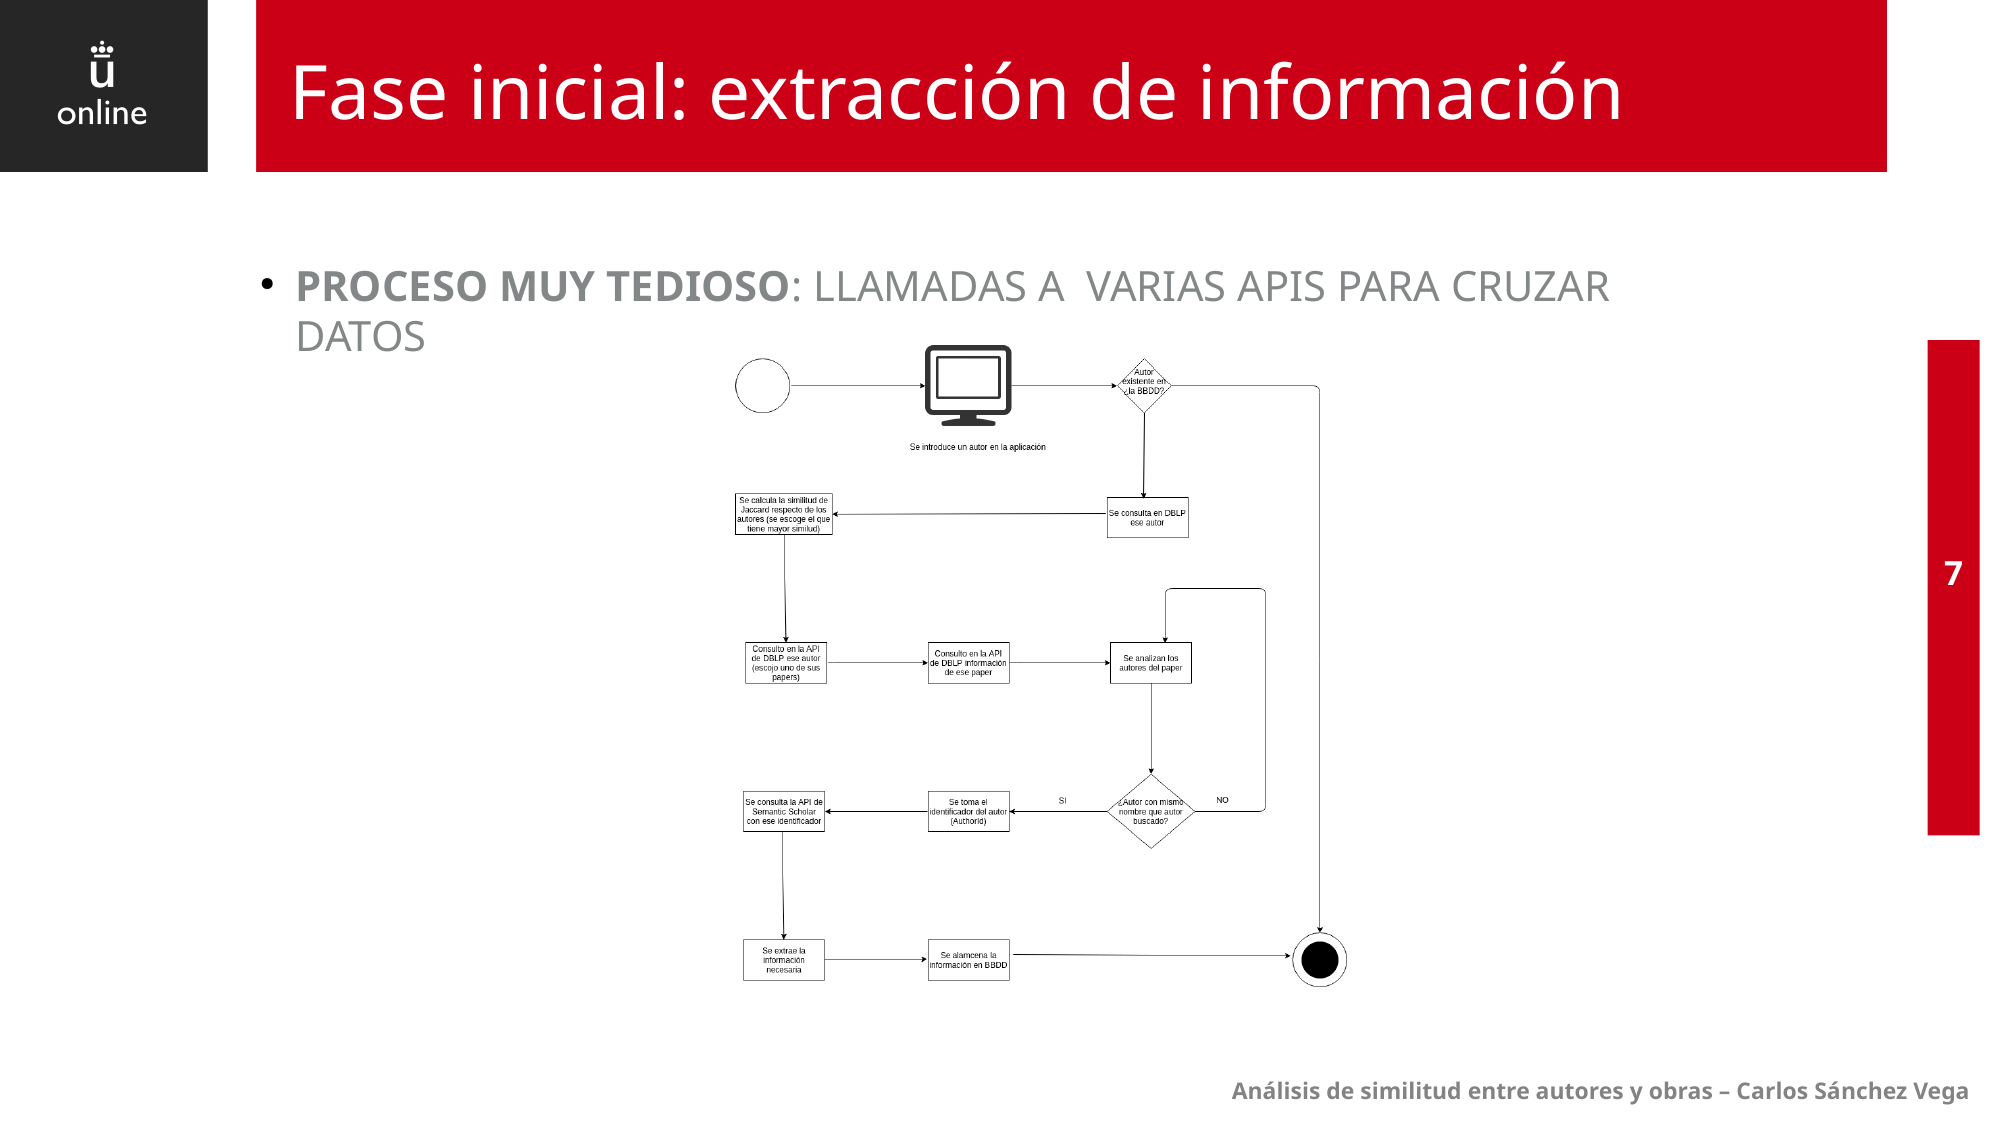

# Fase inicial: extracción de información
Proceso muy tedioso: llamadas a VARIAS apis para cruzar datos
Análisis de similitud entre autores y obras – Carlos Sánchez Vega